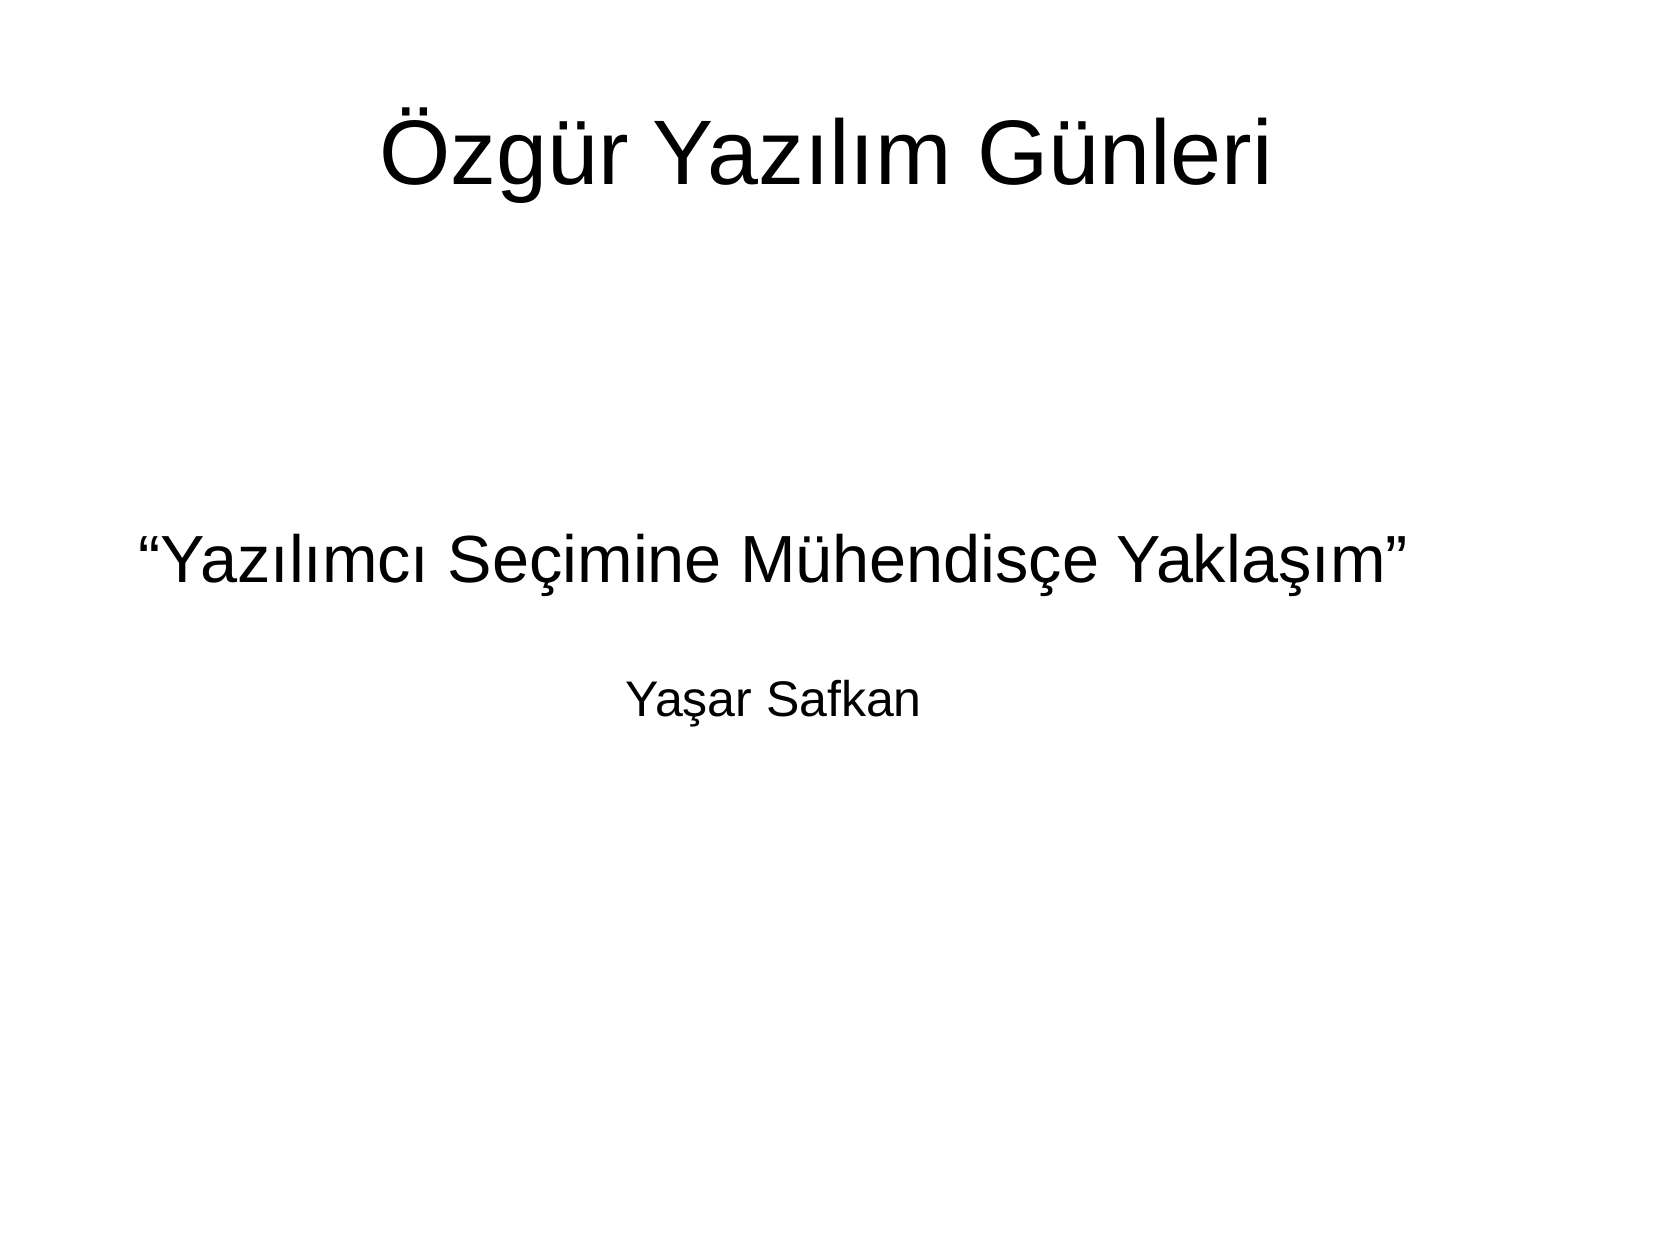

# Özgür Yazılım Günleri
“Yazılımcı Seçimine Mühendisçe Yaklaşım”
Yaşar Safkan